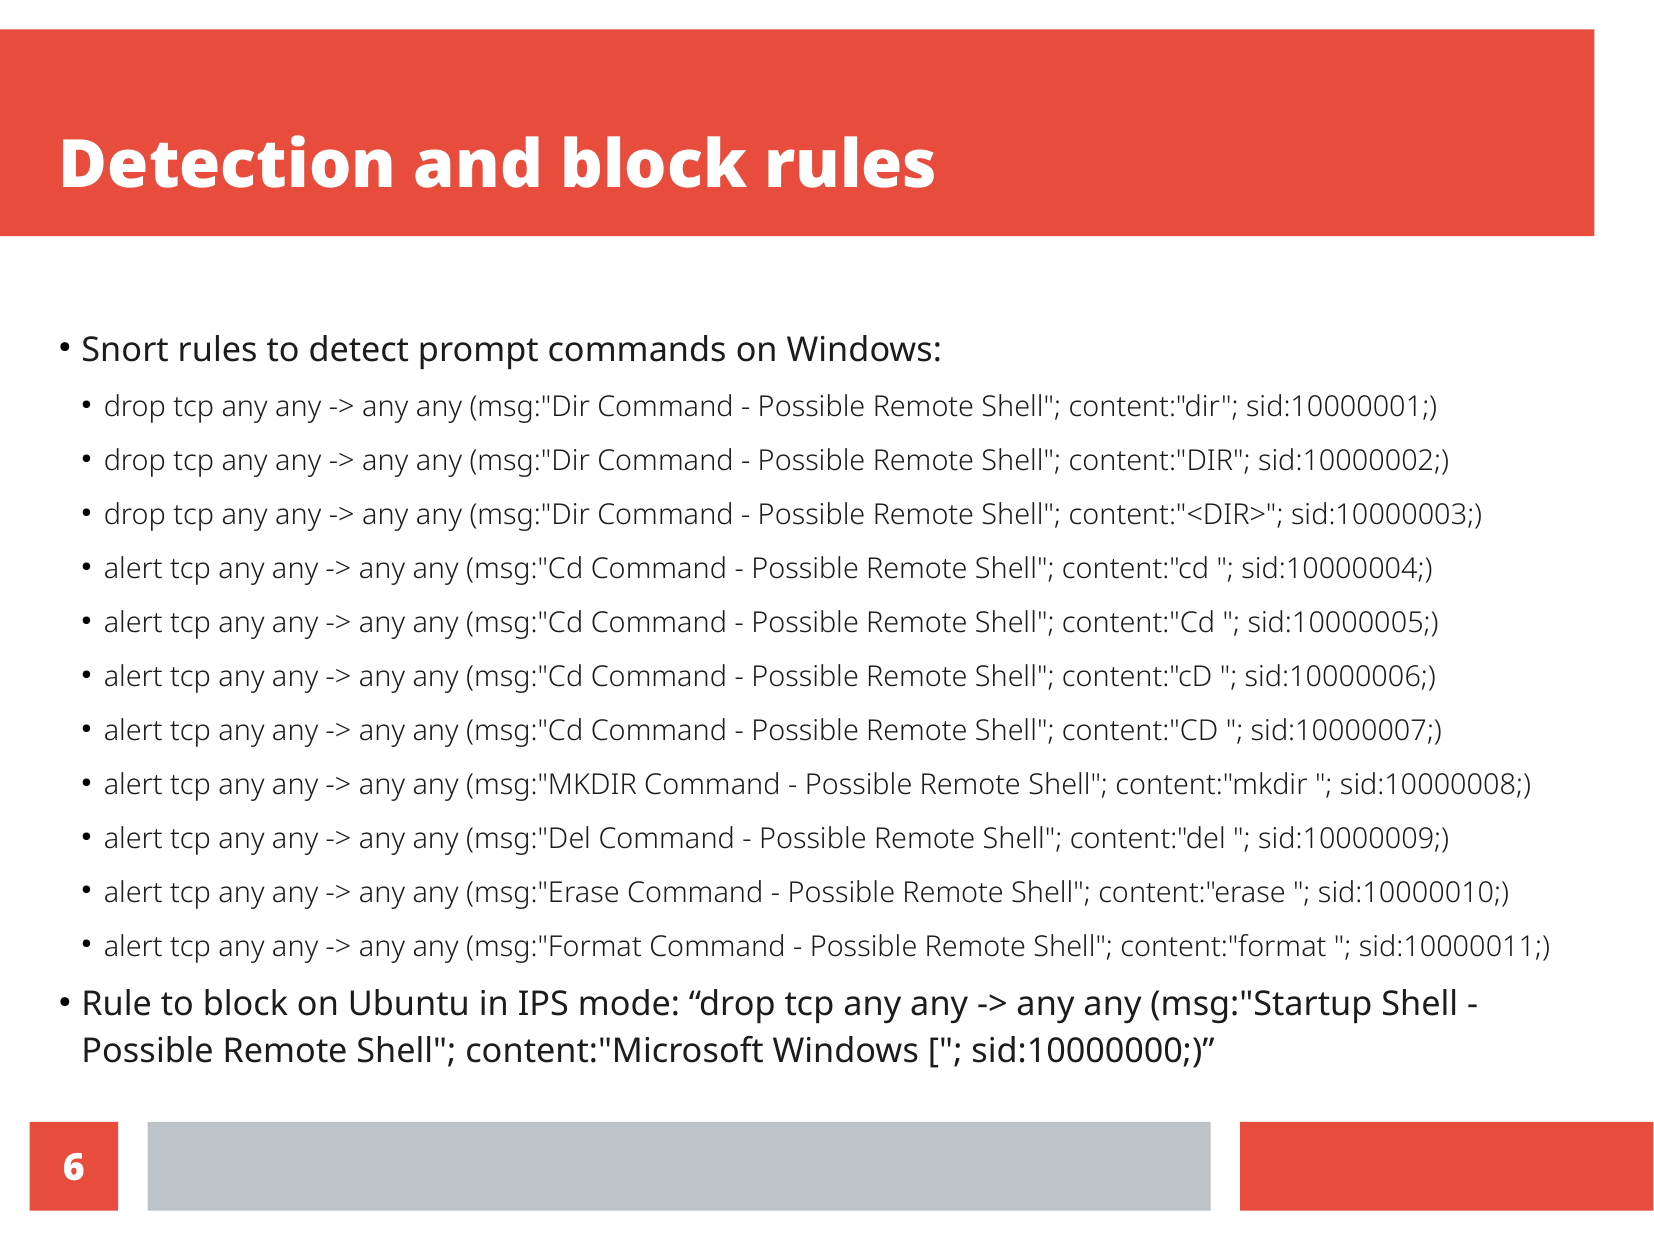

# Detection and block rules
Snort rules to detect prompt commands on Windows:
drop tcp any any -> any any (msg:"Dir Command - Possible Remote Shell"; content:"dir"; sid:10000001;)
drop tcp any any -> any any (msg:"Dir Command - Possible Remote Shell"; content:"DIR"; sid:10000002;)
drop tcp any any -> any any (msg:"Dir Command - Possible Remote Shell"; content:"<DIR>"; sid:10000003;)
alert tcp any any -> any any (msg:"Cd Command - Possible Remote Shell"; content:"cd "; sid:10000004;)
alert tcp any any -> any any (msg:"Cd Command - Possible Remote Shell"; content:"Cd "; sid:10000005;)
alert tcp any any -> any any (msg:"Cd Command - Possible Remote Shell"; content:"cD "; sid:10000006;)
alert tcp any any -> any any (msg:"Cd Command - Possible Remote Shell"; content:"CD "; sid:10000007;)
alert tcp any any -> any any (msg:"MKDIR Command - Possible Remote Shell"; content:"mkdir "; sid:10000008;)
alert tcp any any -> any any (msg:"Del Command - Possible Remote Shell"; content:"del "; sid:10000009;)
alert tcp any any -> any any (msg:"Erase Command - Possible Remote Shell"; content:"erase "; sid:10000010;)
alert tcp any any -> any any (msg:"Format Command - Possible Remote Shell"; content:"format "; sid:10000011;)
Rule to block on Ubuntu in IPS mode: “drop tcp any any -> any any (msg:"Startup Shell - Possible Remote Shell"; content:"Microsoft Windows ["; sid:10000000;)”
6